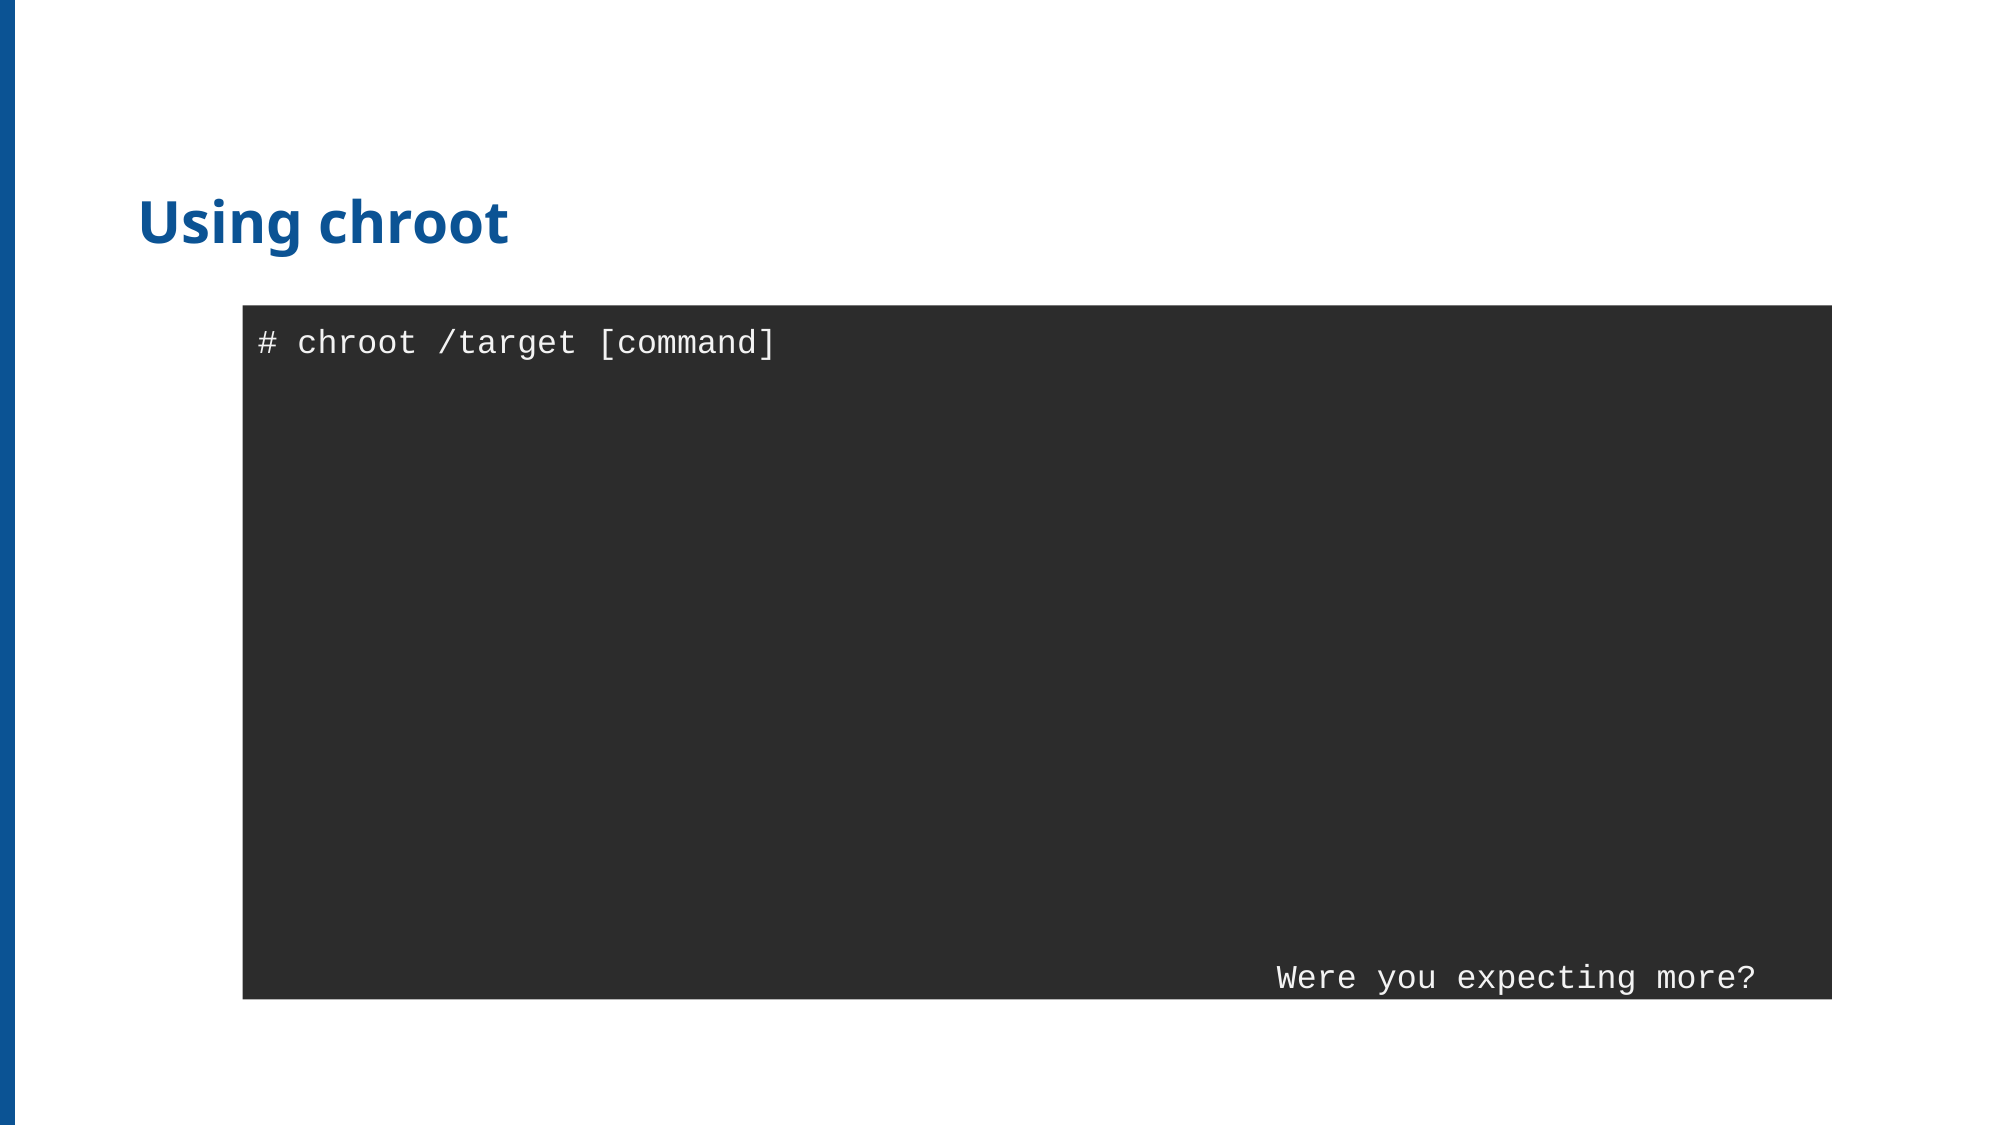

Using chroot
# chroot /target [command]
Were you expecting more?